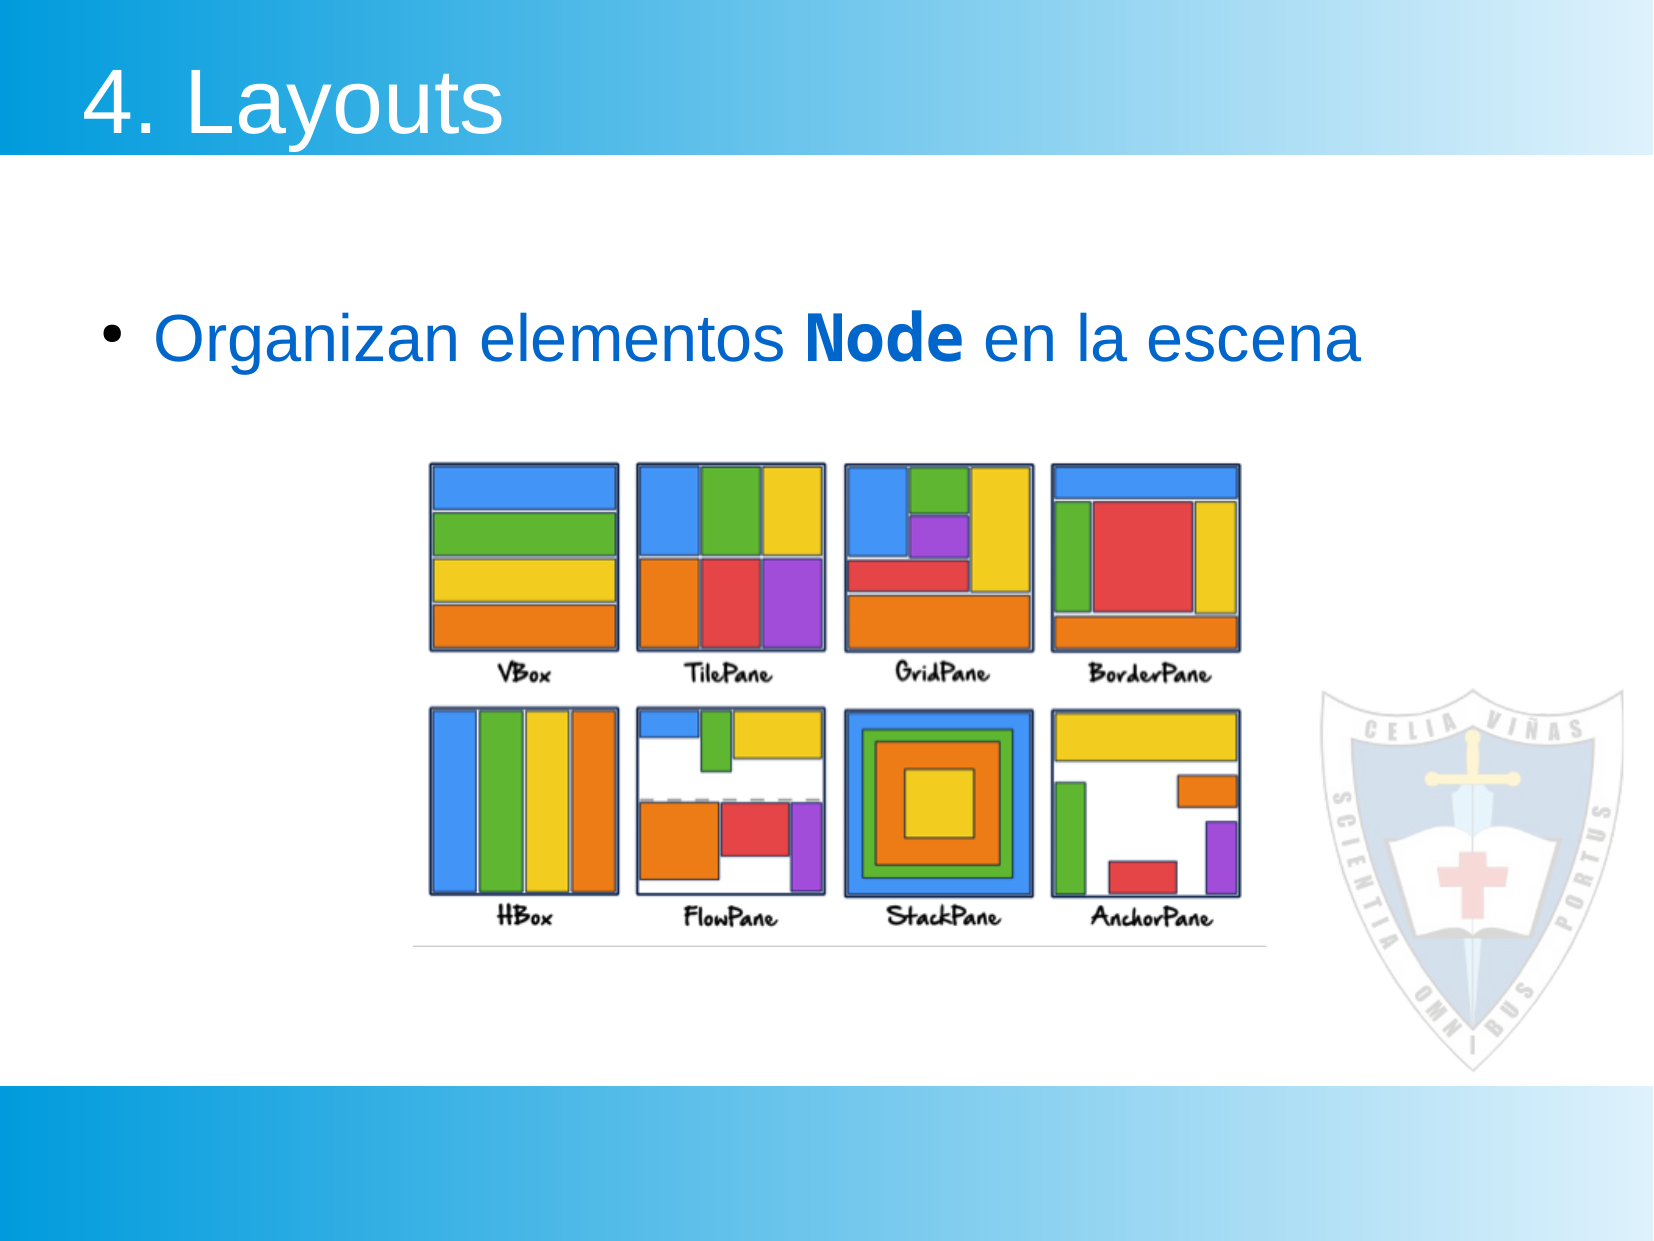

# 4. Layouts
Organizan elementos Node en la escena